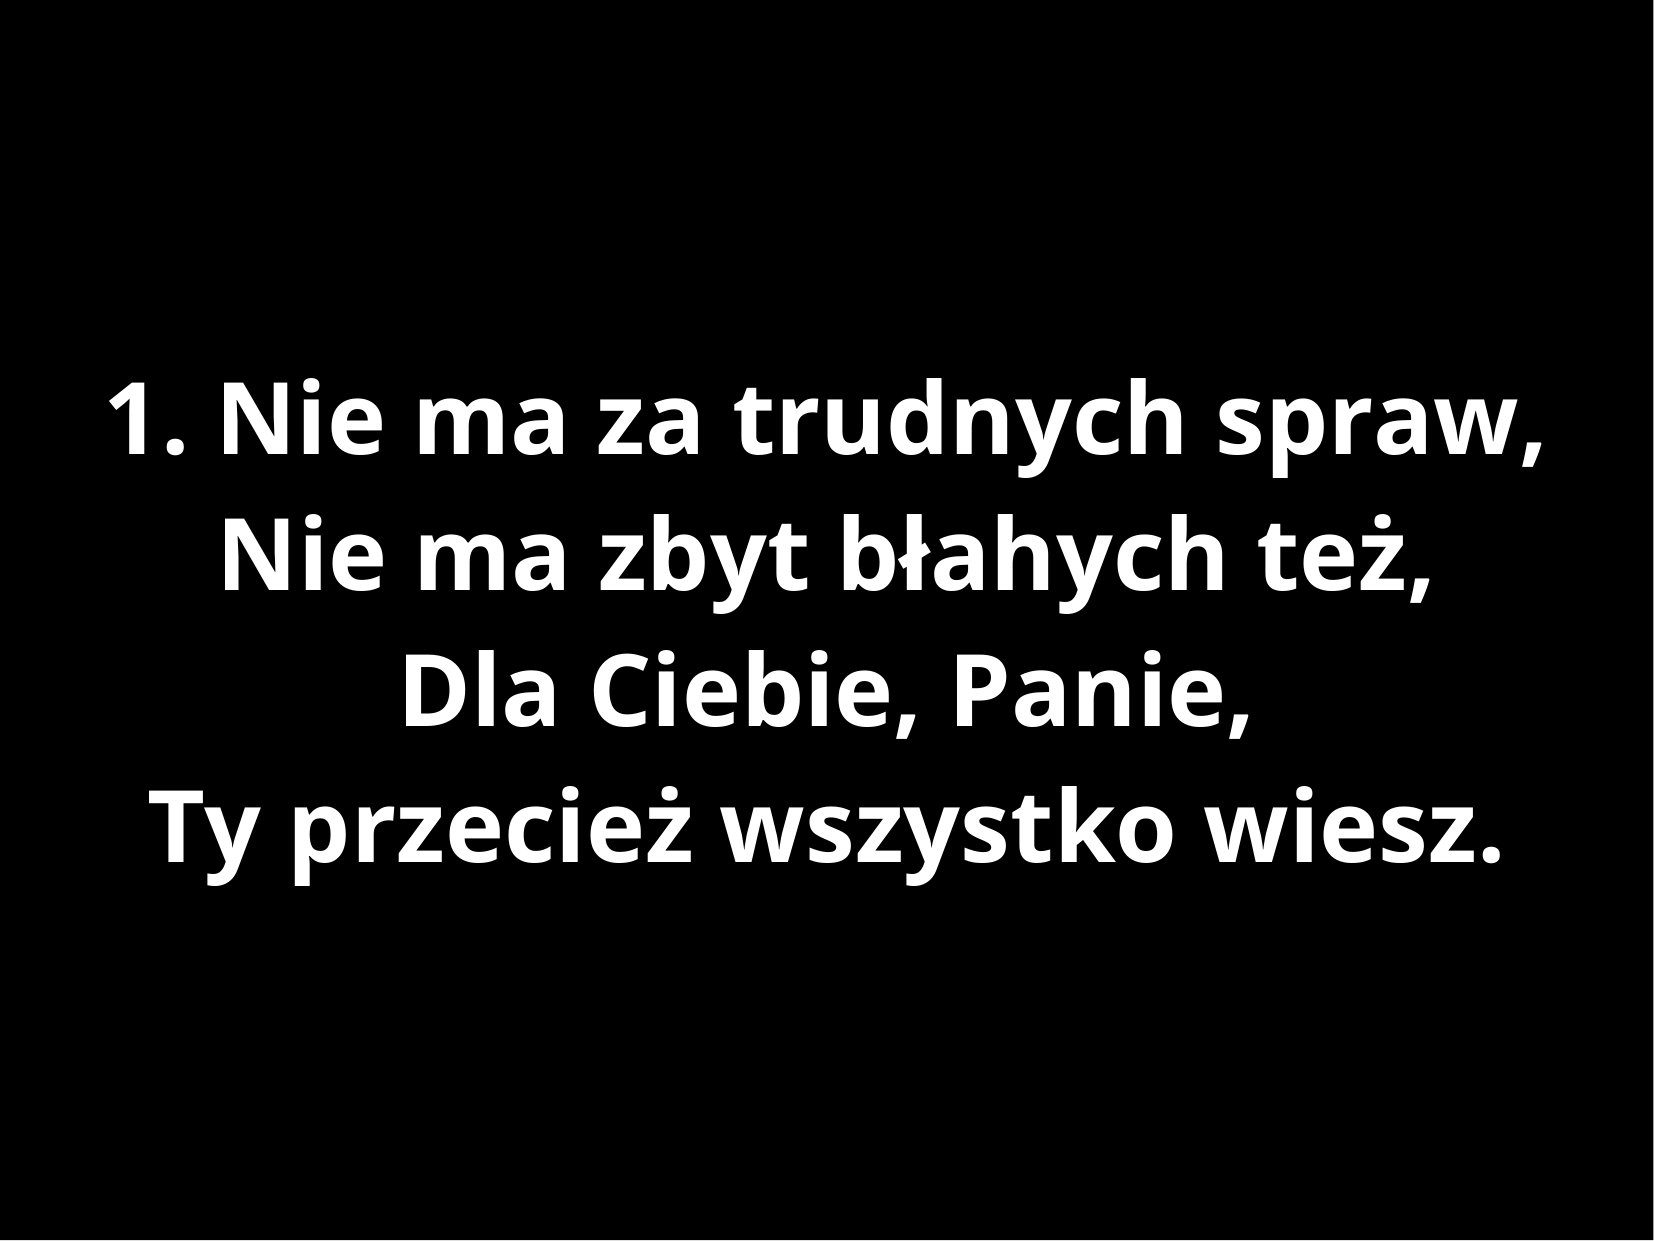

# 1. Nie ma za trudnych spraw, Nie ma zbyt błahych też, Dla Ciebie, Panie, Ty przecież wszystko wiesz.